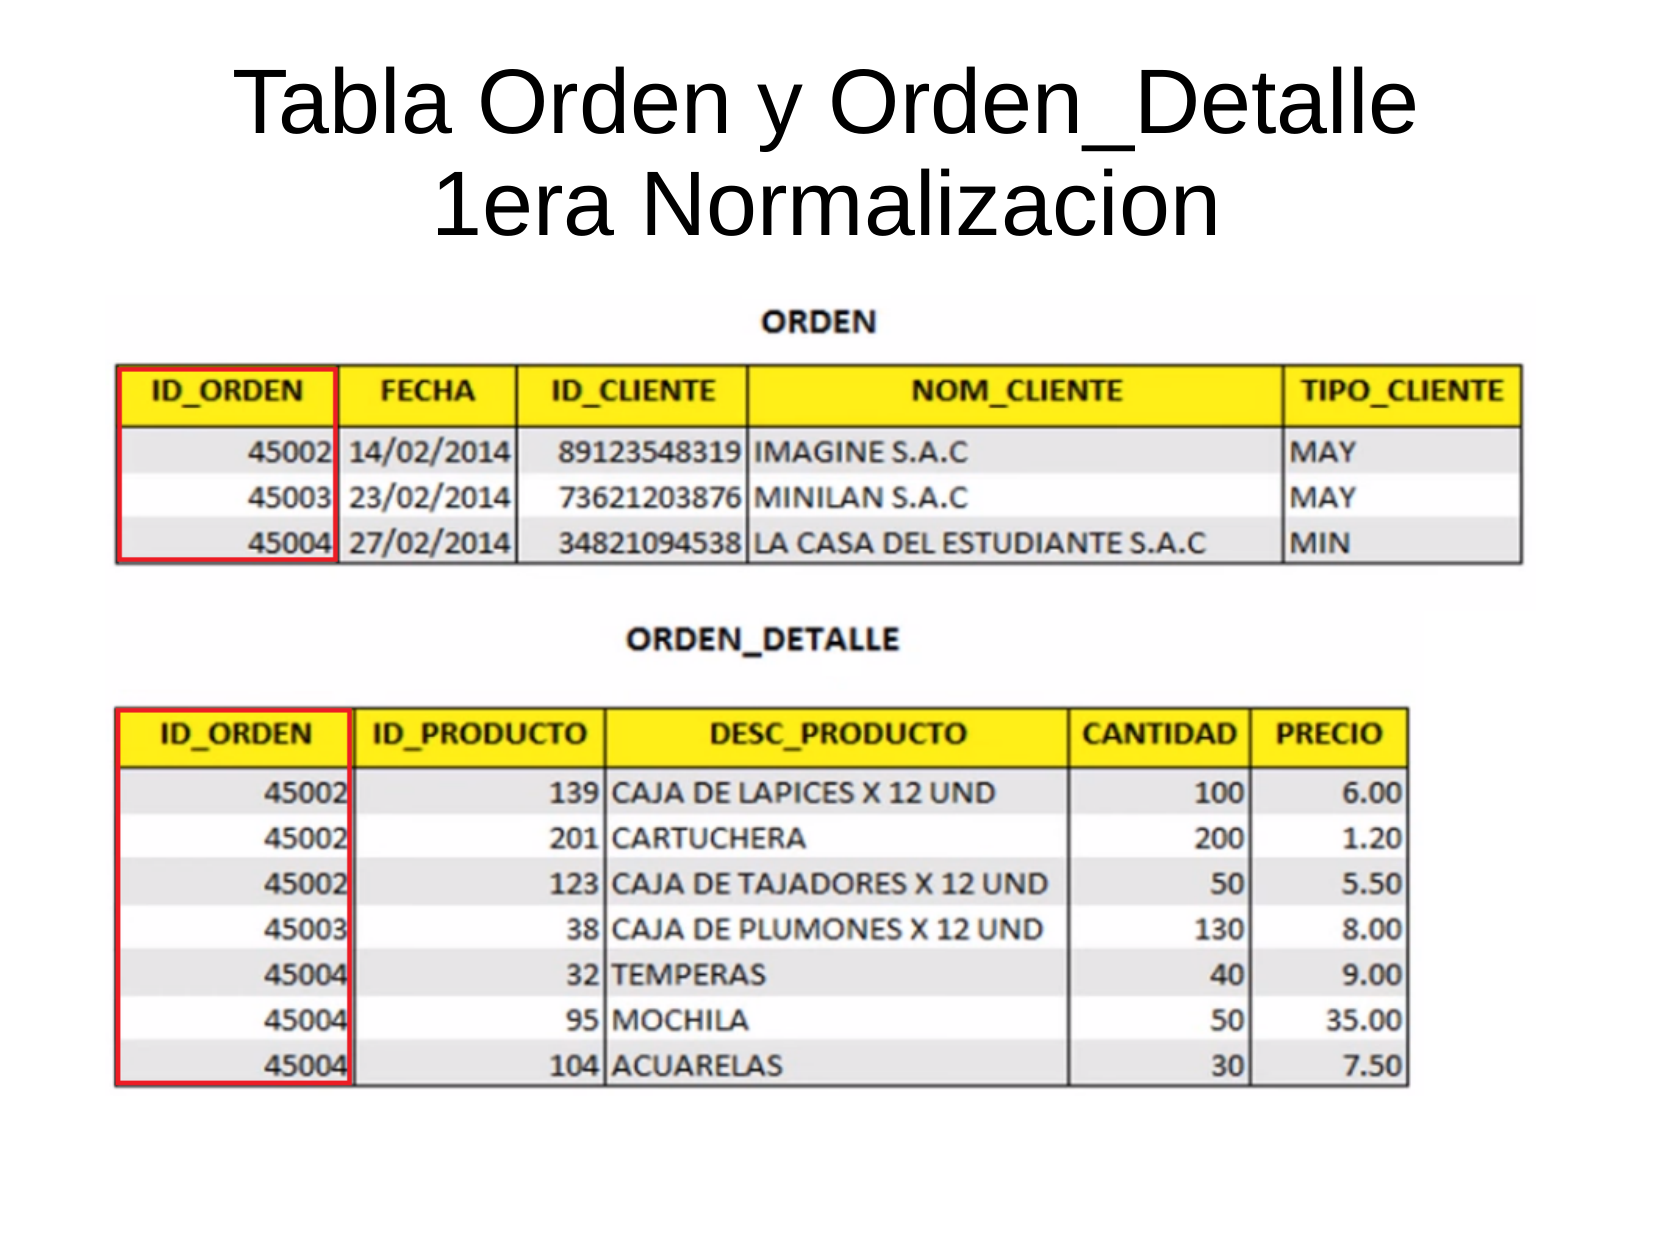

# Tabla Orden y Orden_Detalle 1era Normalizacion